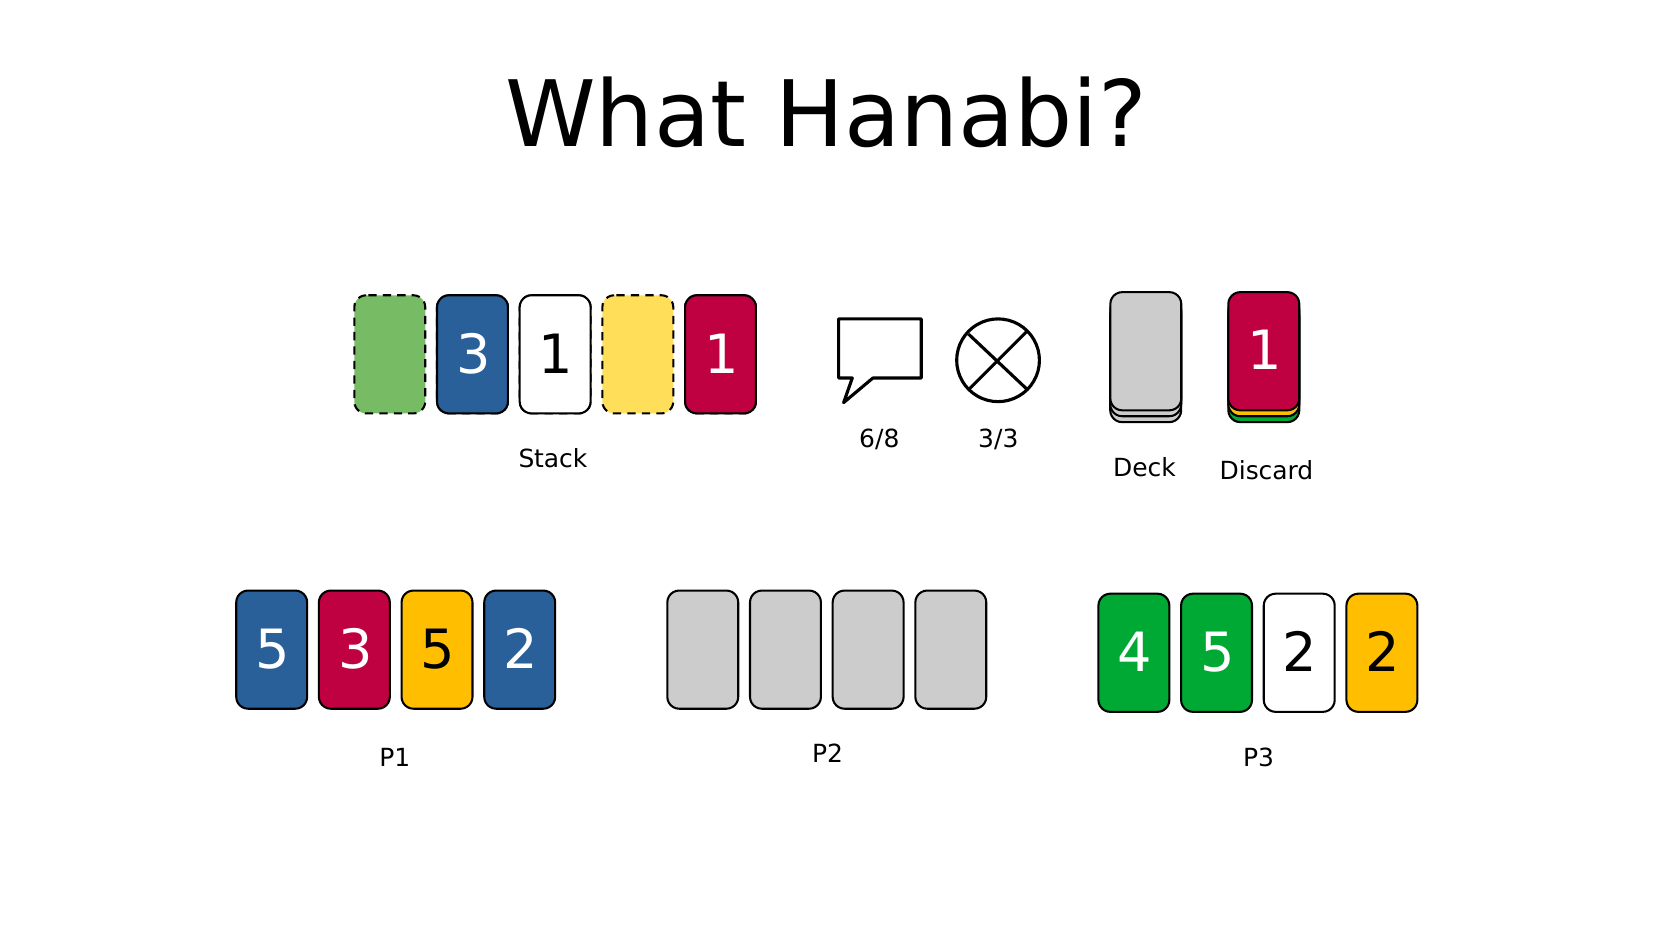

# What Hanabi?
1
3
1
1
2
1
6/8
3/3
Stack
Deck
Discard
5
3
5
2
4
5
2
2
P2
P1
P3